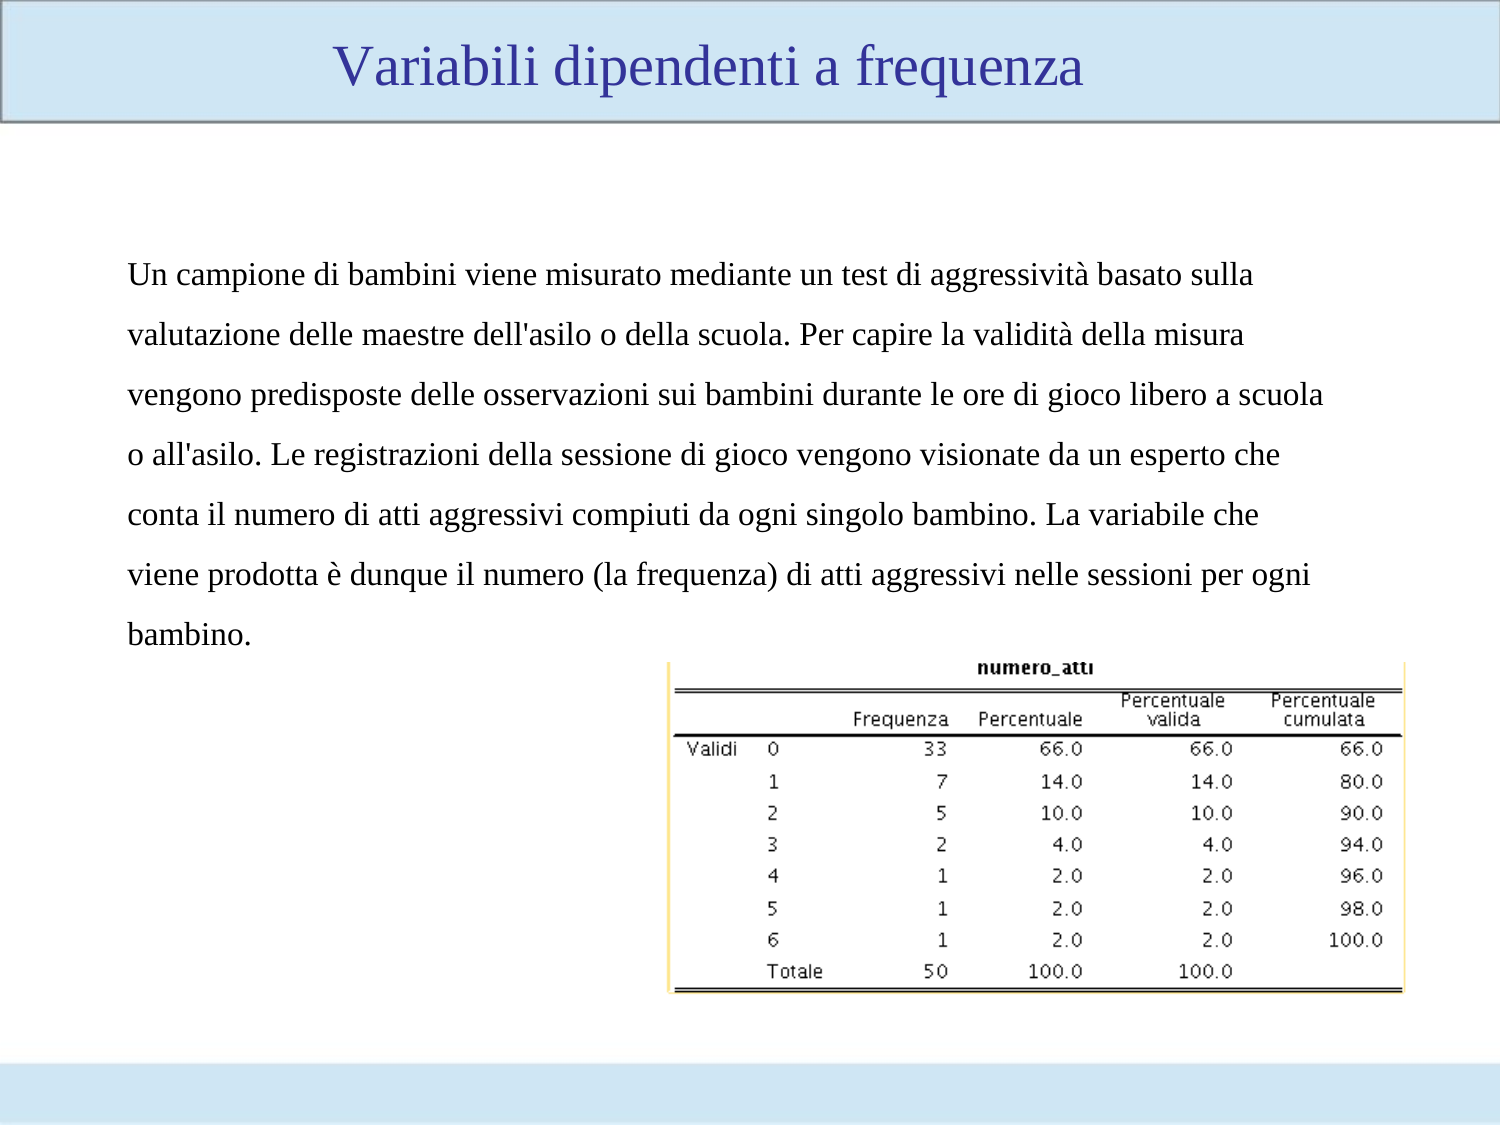

# Variabili dipendenti a frequenza
Un campione di bambini viene misurato mediante un test di aggressività basato sulla valutazione delle maestre dell'asilo o della scuola. Per capire la validità della misura vengono predisposte delle osservazioni sui bambini durante le ore di gioco libero a scuola o all'asilo. Le registrazioni della sessione di gioco vengono visionate da un esperto che conta il numero di atti aggressivi compiuti da ogni singolo bambino. La variabile che viene prodotta è dunque il numero (la frequenza) di atti aggressivi nelle sessioni per ogni bambino.